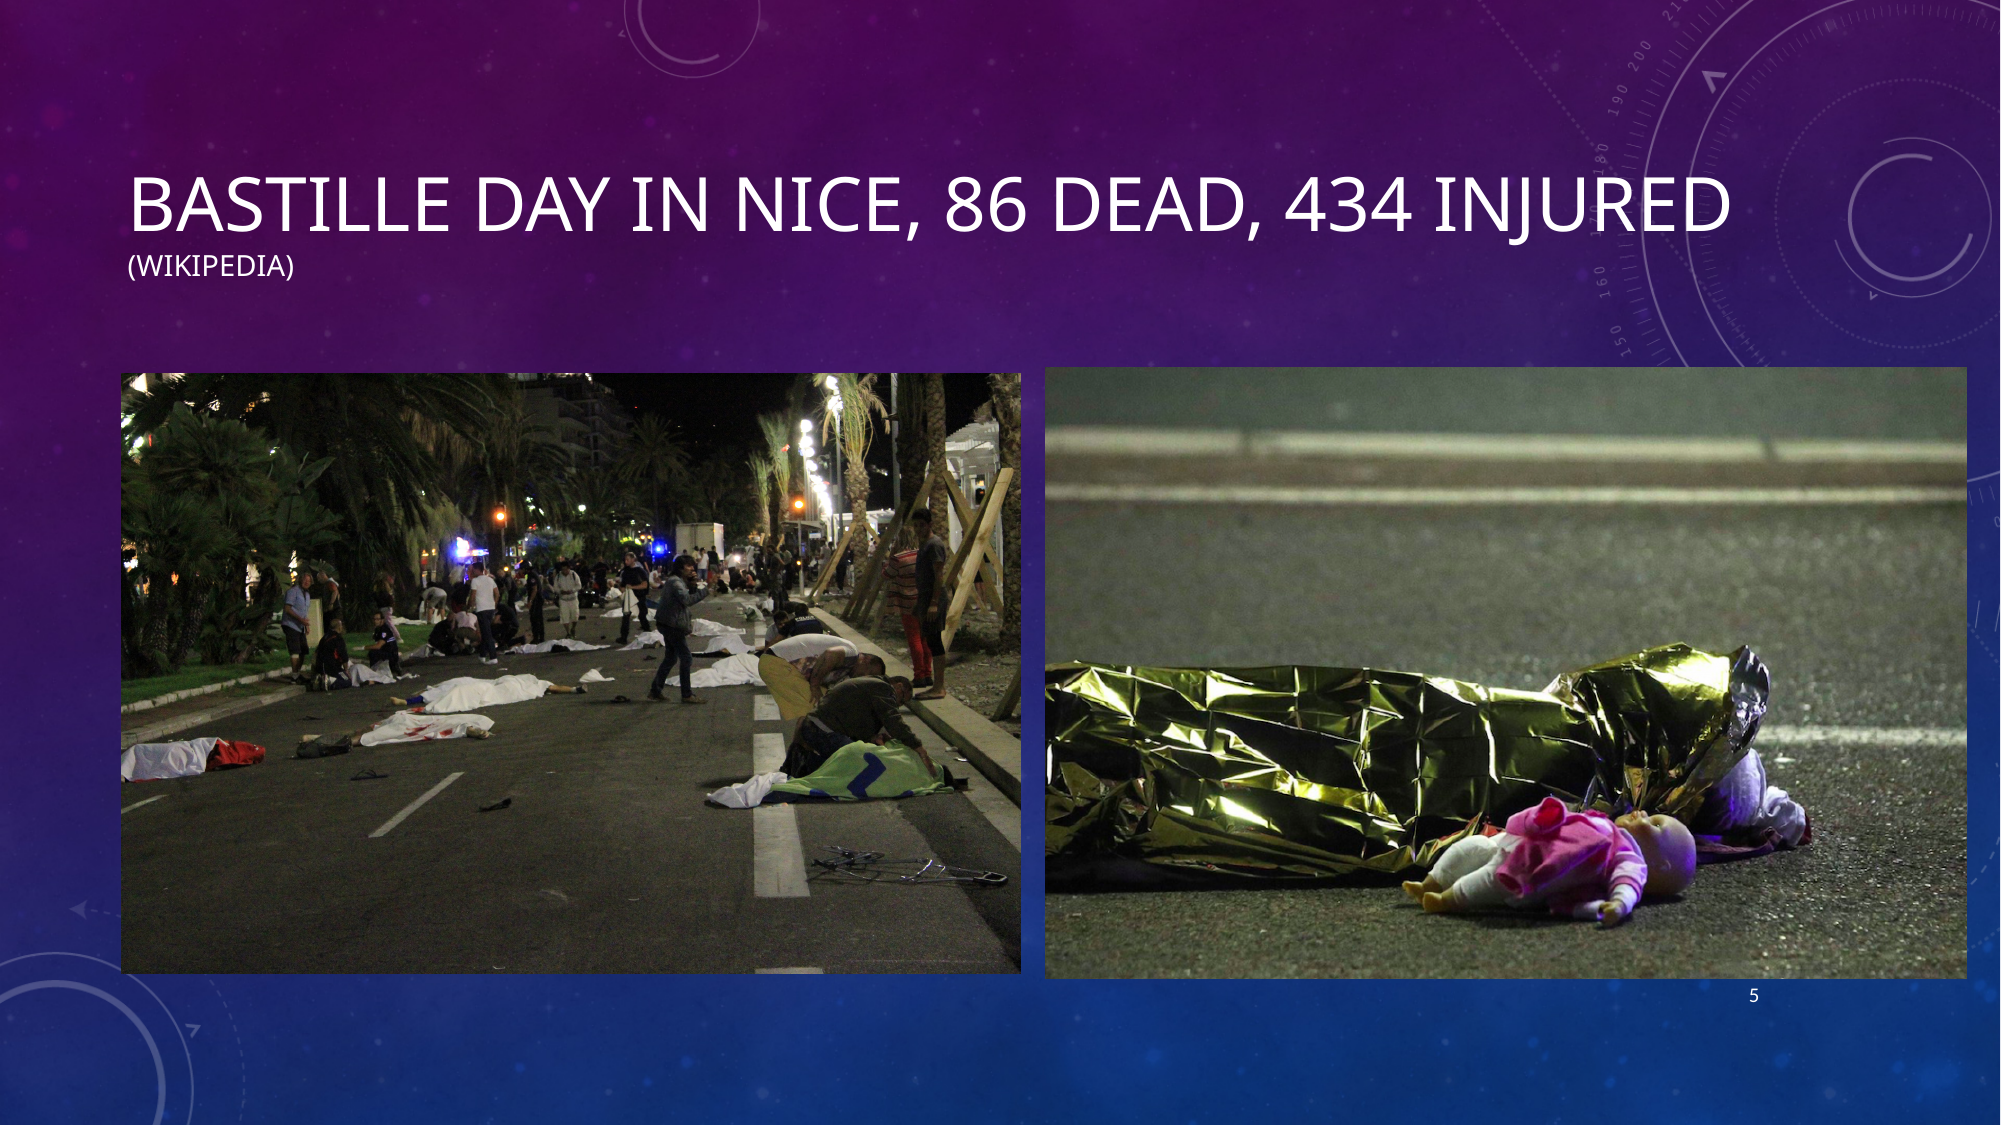

# BAstille day in nice, 86 dead, 434 injured (wikipedia)
5